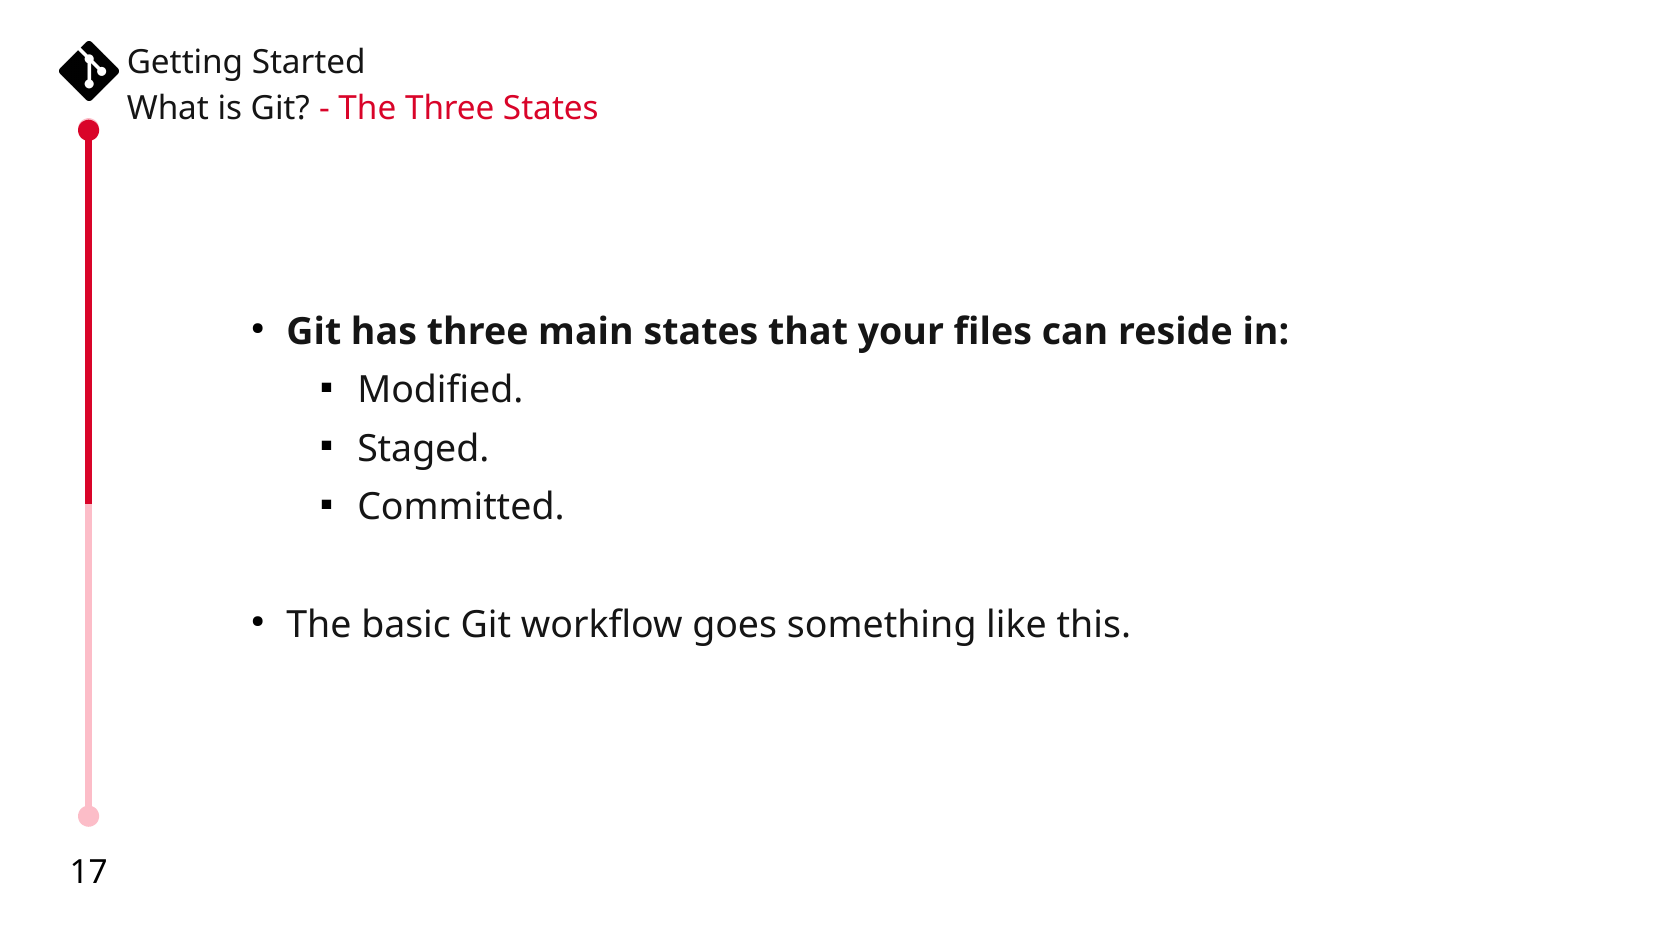

Getting Started
What is Git? - The Three States
Git has three main states that your files can reside in:
Modified.
Staged.
Committed.
The basic Git workflow goes something like this.
17